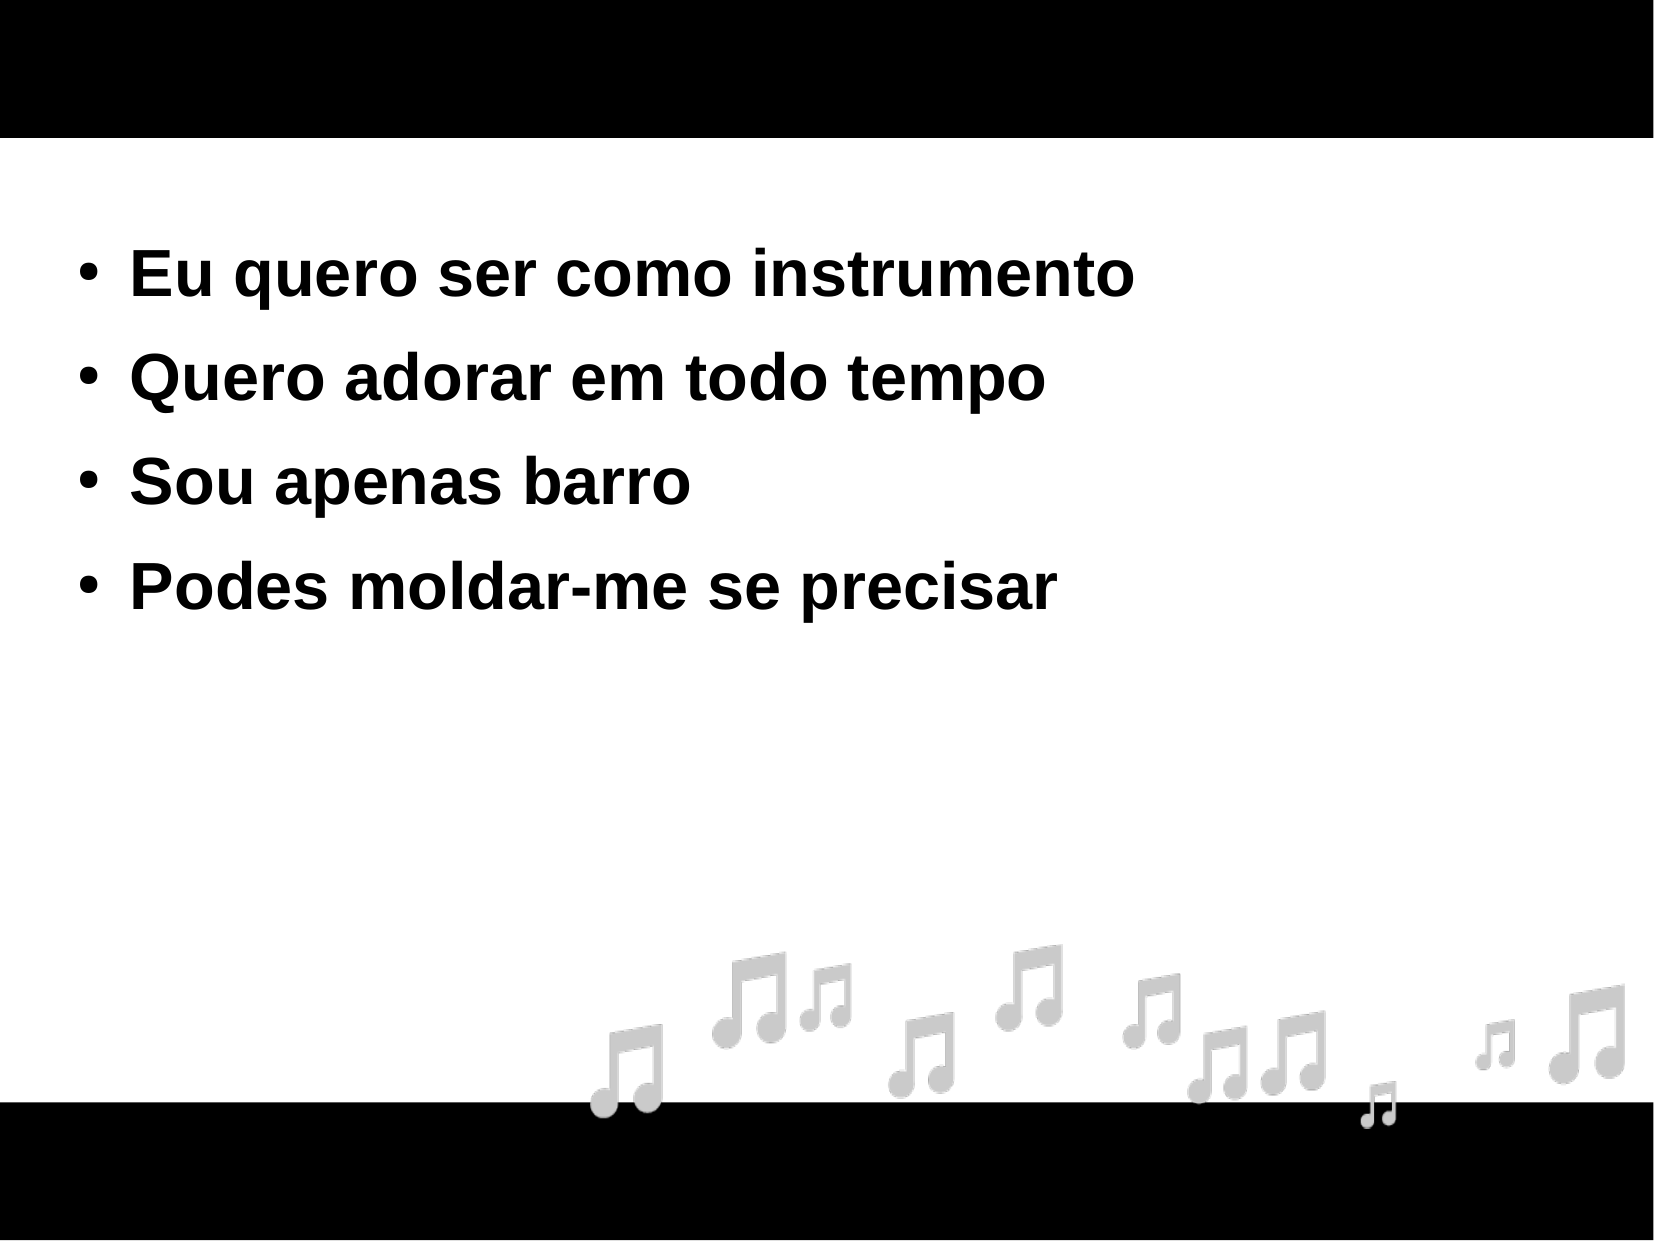

# Eu quero ser como instrumento
Quero adorar em todo tempo
Sou apenas barro
Podes moldar-me se precisar